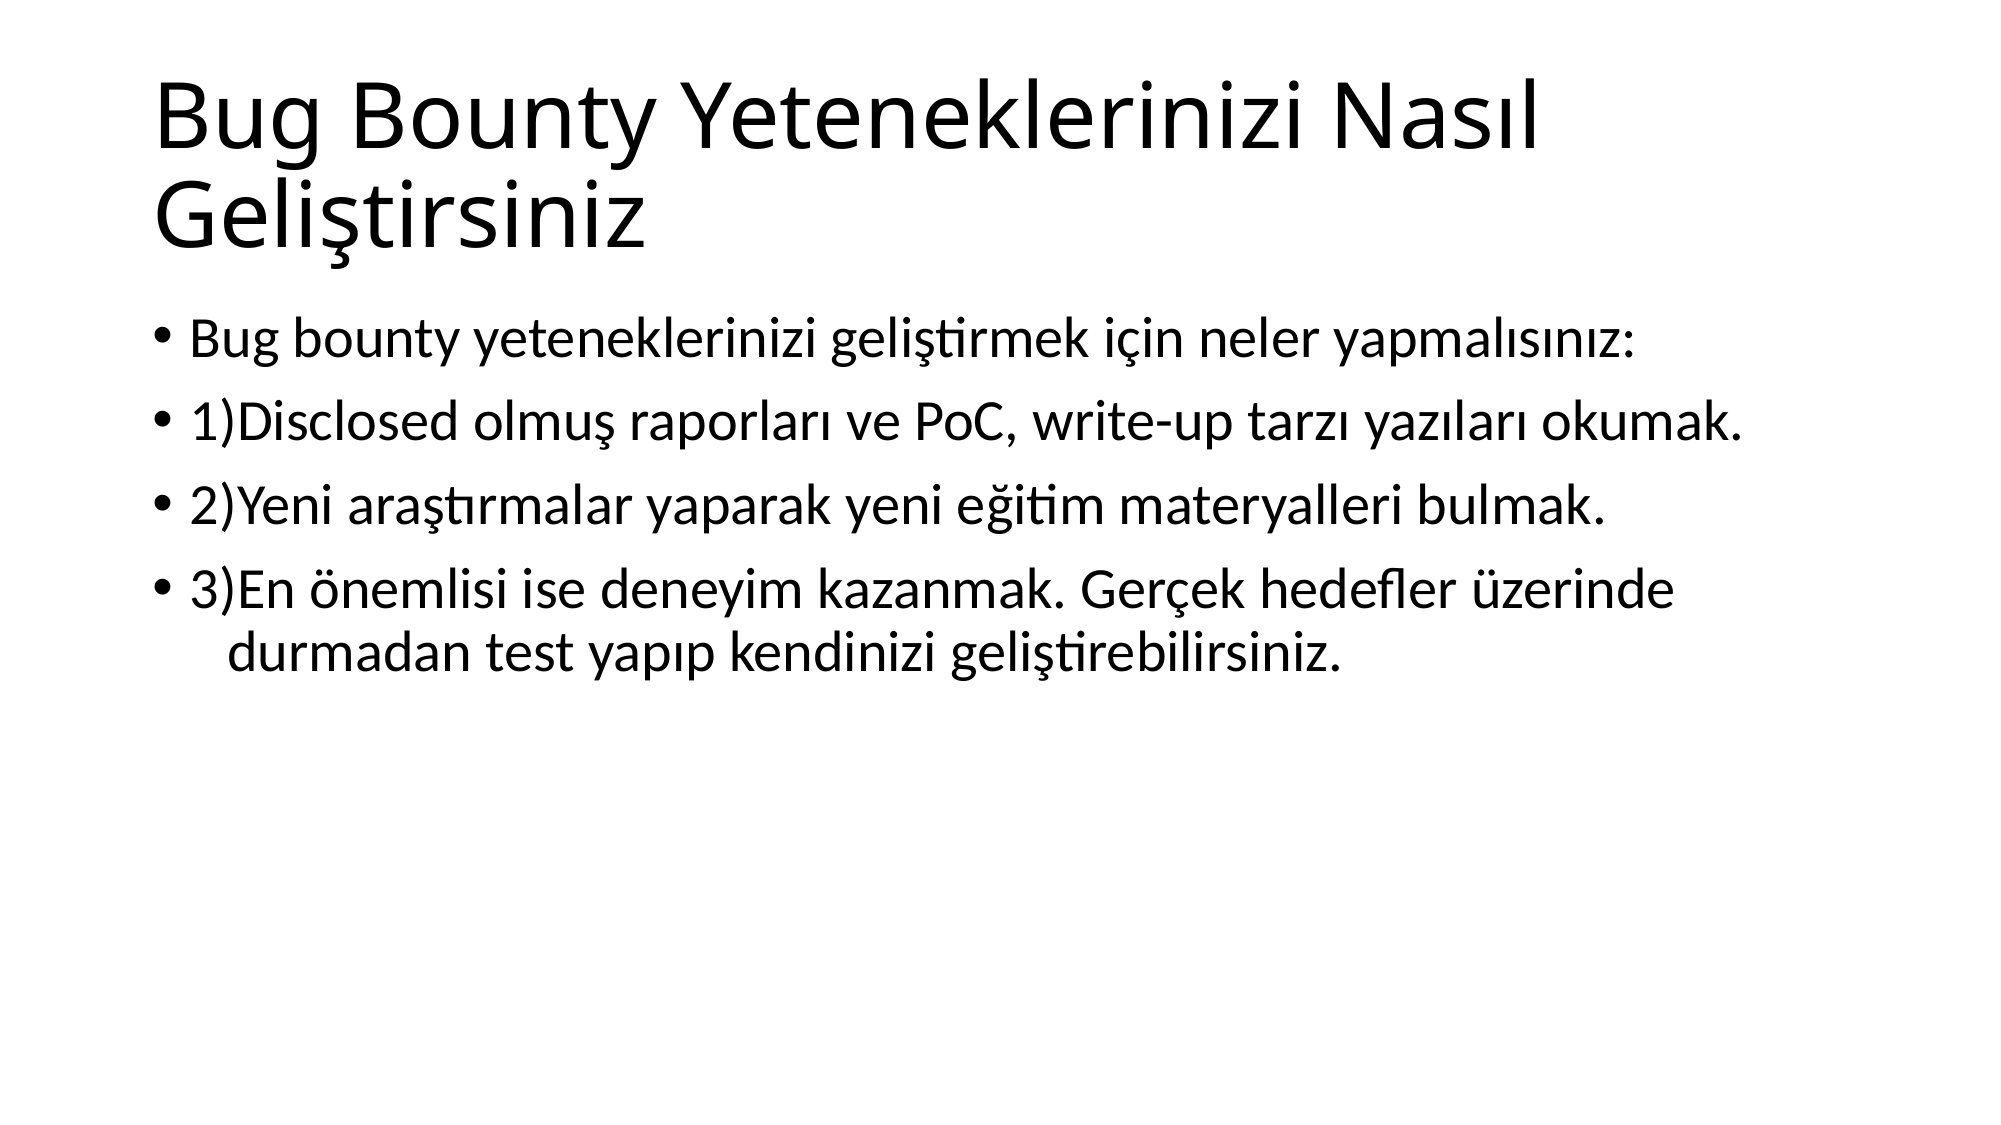

# Bug Bounty Yeteneklerinizi Nasıl Geliştirsiniz
Bug bounty yeteneklerinizi geliştirmek için neler yapmalısınız:
1)Disclosed olmuş raporları ve PoC, write-up tarzı yazıları okumak.
2)Yeni araştırmalar yaparak yeni eğitim materyalleri bulmak.
3)En önemlisi ise deneyim kazanmak. Gerçek hedefler üzerinde durmadan test yapıp kendinizi geliştirebilirsiniz.